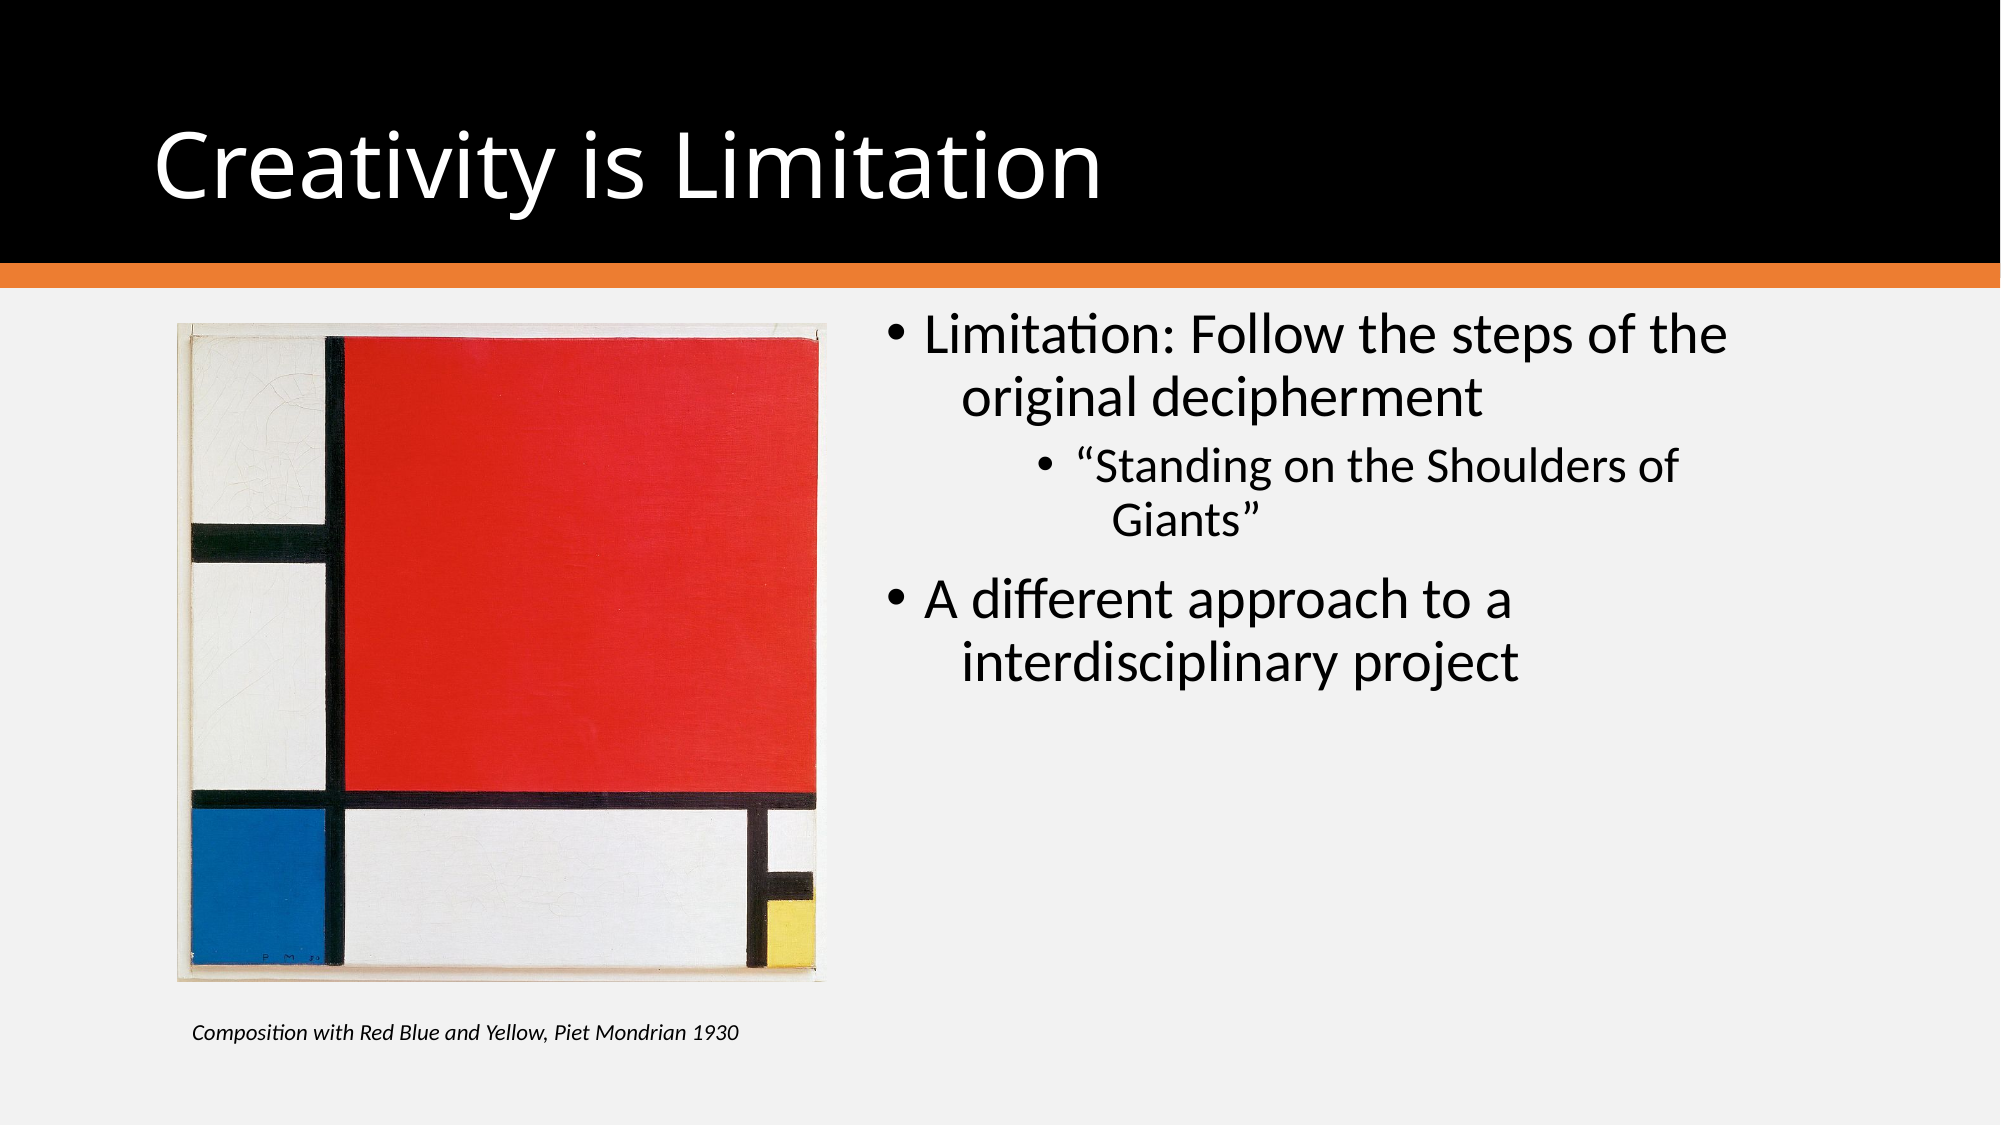

# Creativity is Limitation
Limitation: Follow the steps of the original decipherment
“Standing on the Shoulders of Giants”
A different approach to a interdisciplinary project
Composition with Red Blue and Yellow, Piet Mondrian 1930